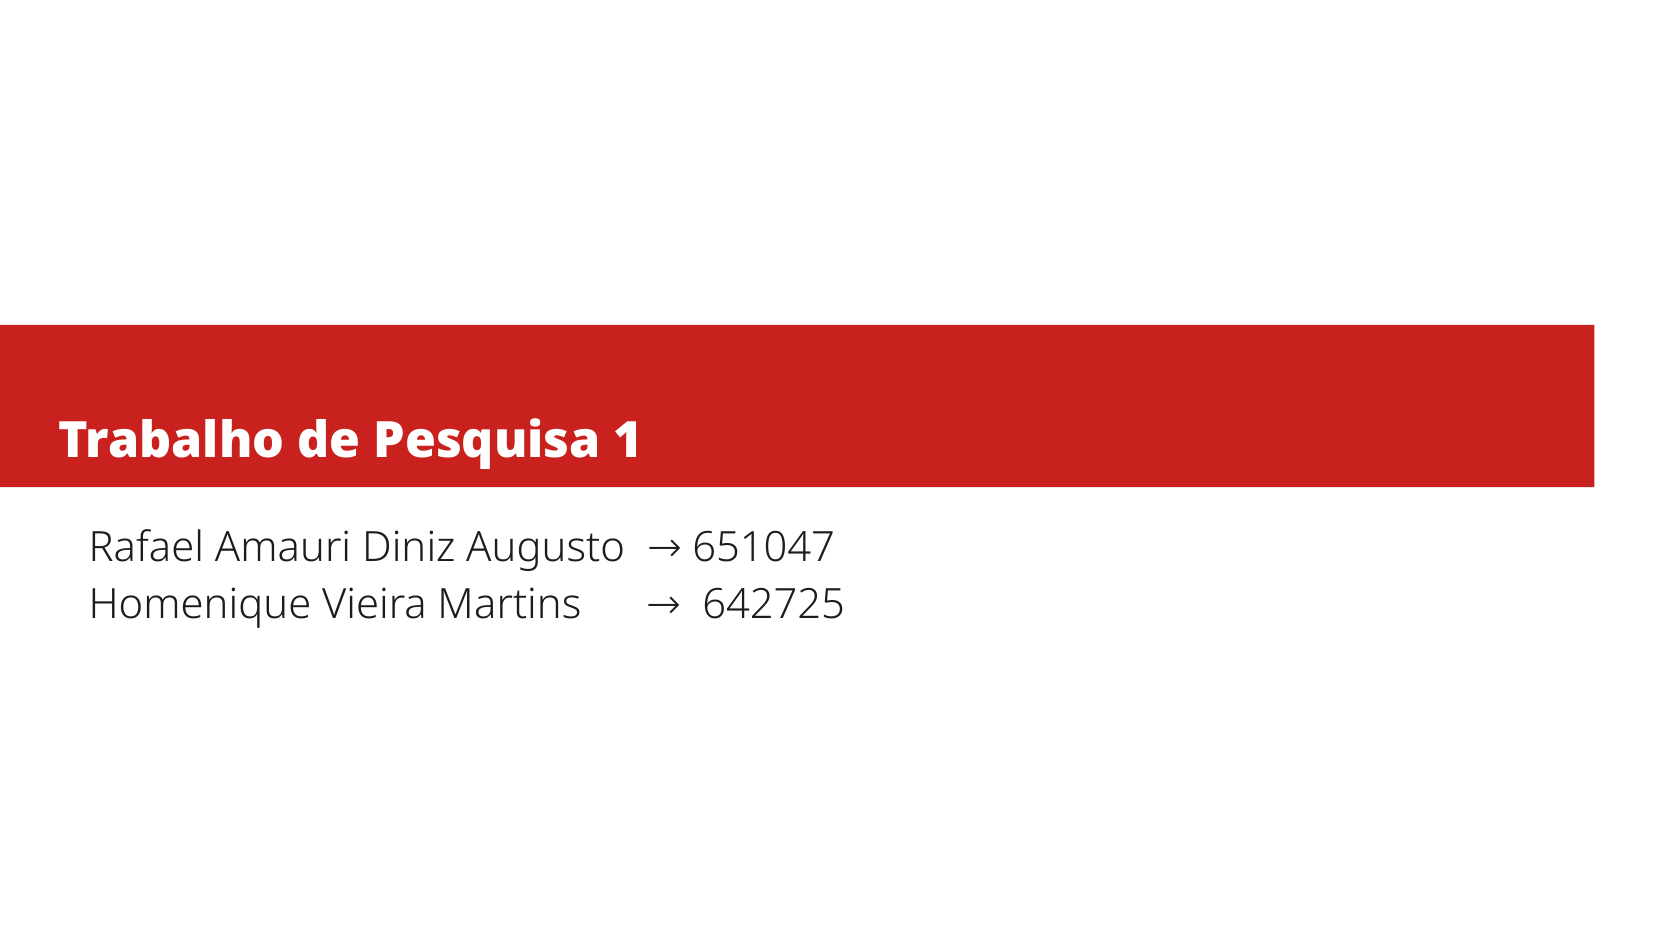

# Trabalho de Pesquisa 1
Rafael Amauri Diniz Augusto → 651047
Homenique Vieira Martins → 642725